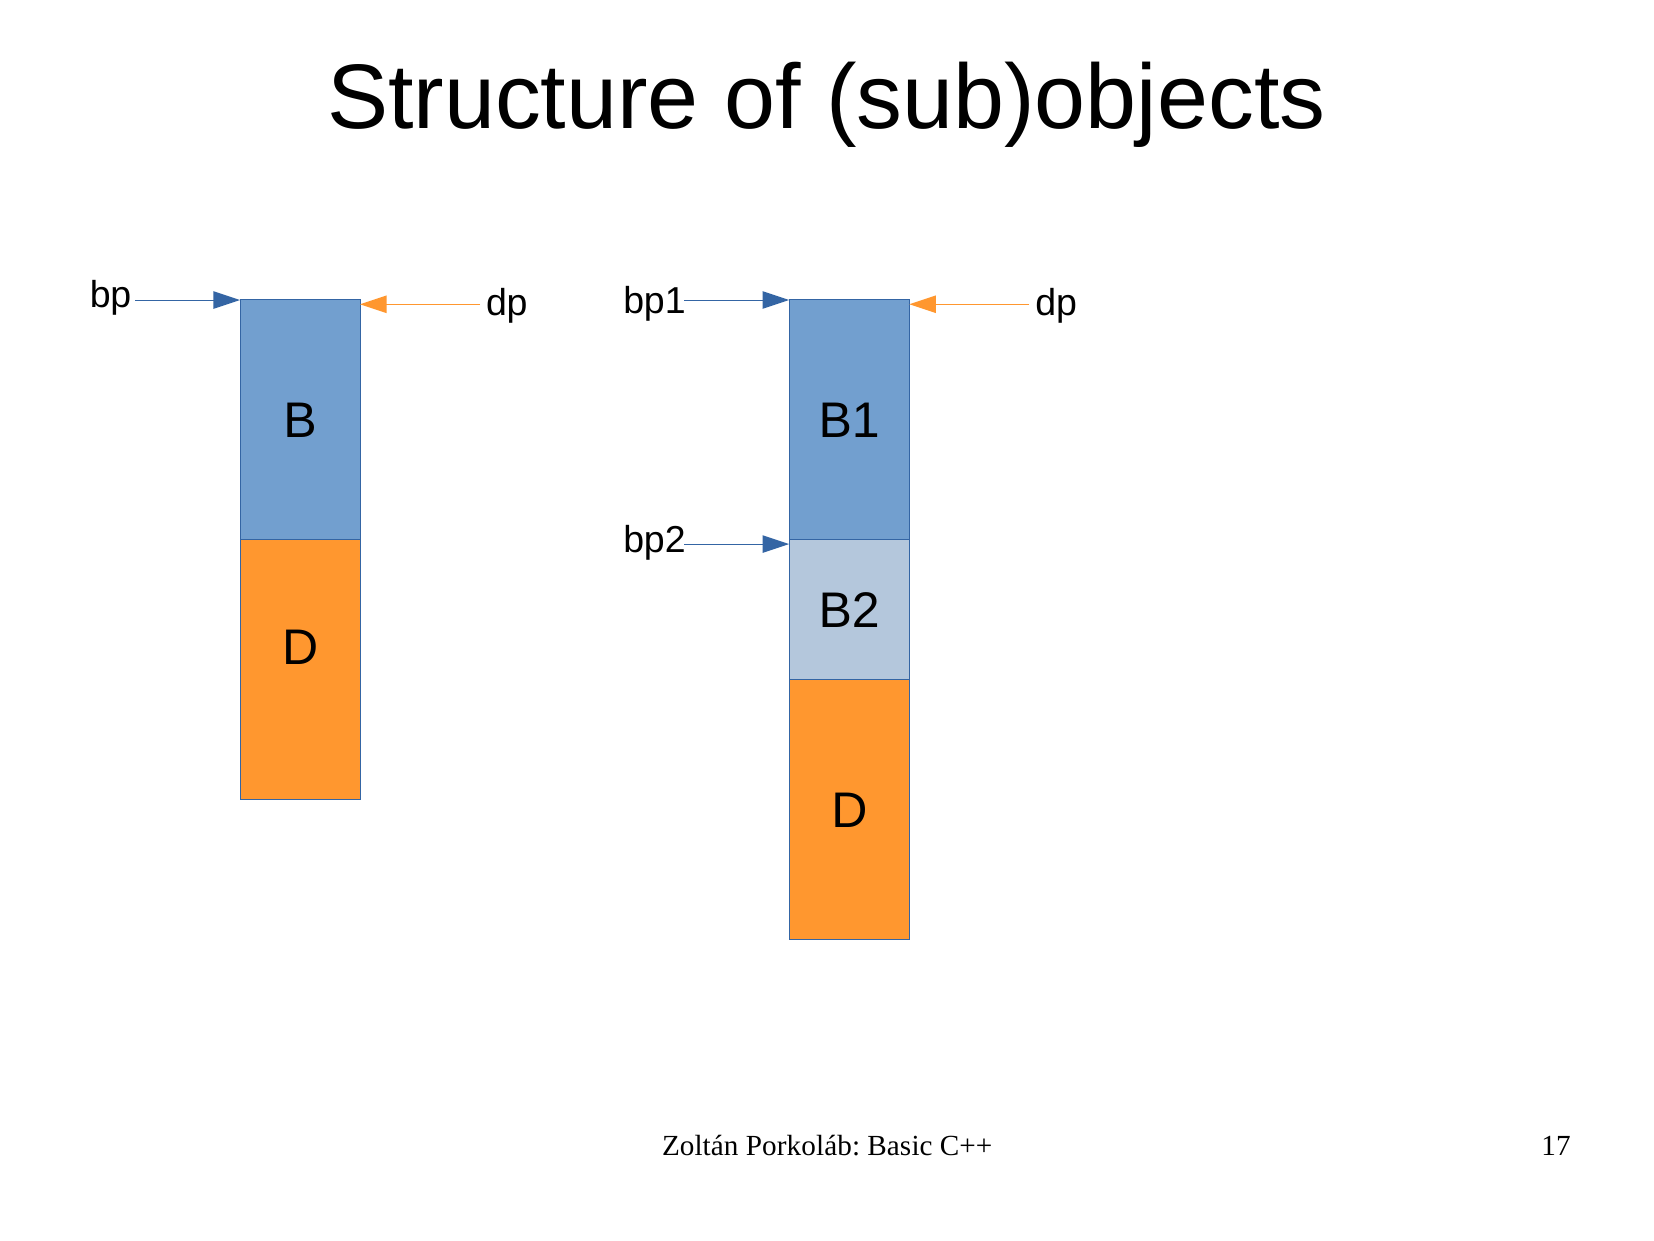

# Structure of (sub)objects
bp
bp1
dp
dp
B
B1
bp2
B2
D
D
Zoltán Porkoláb: Basic C++
17